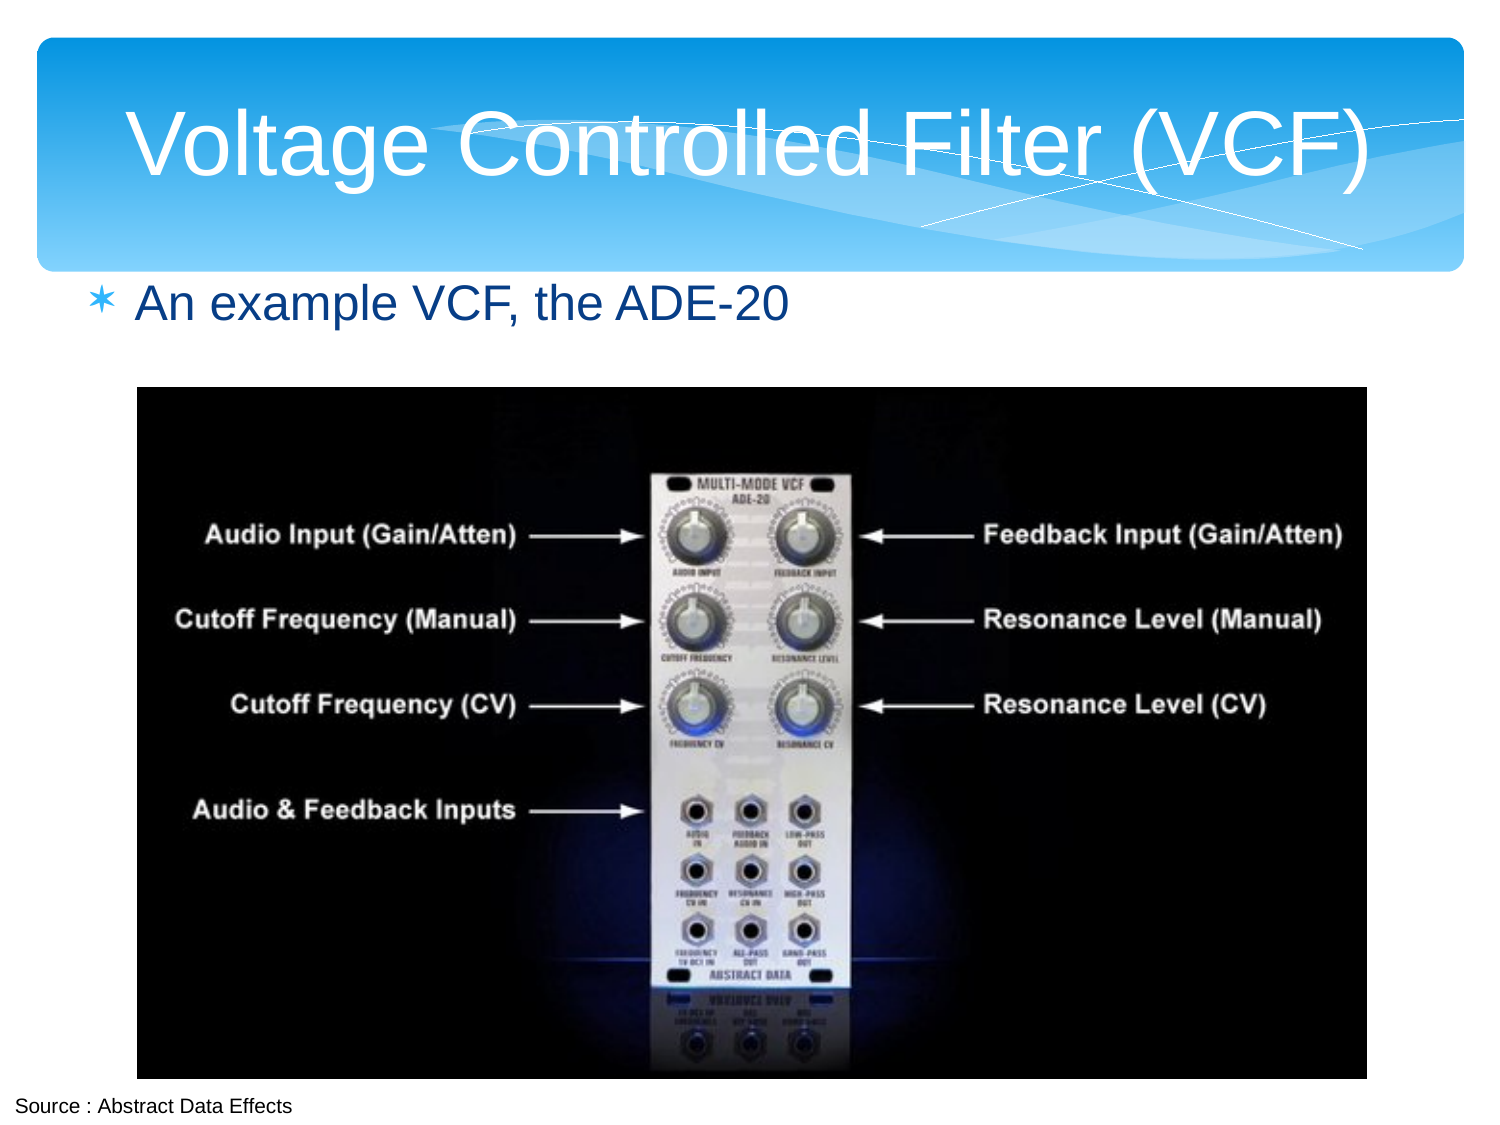

# Voltage Controlled Filter (VCF)
An example VCF, the ADE-20
Source : Abstract Data Effects